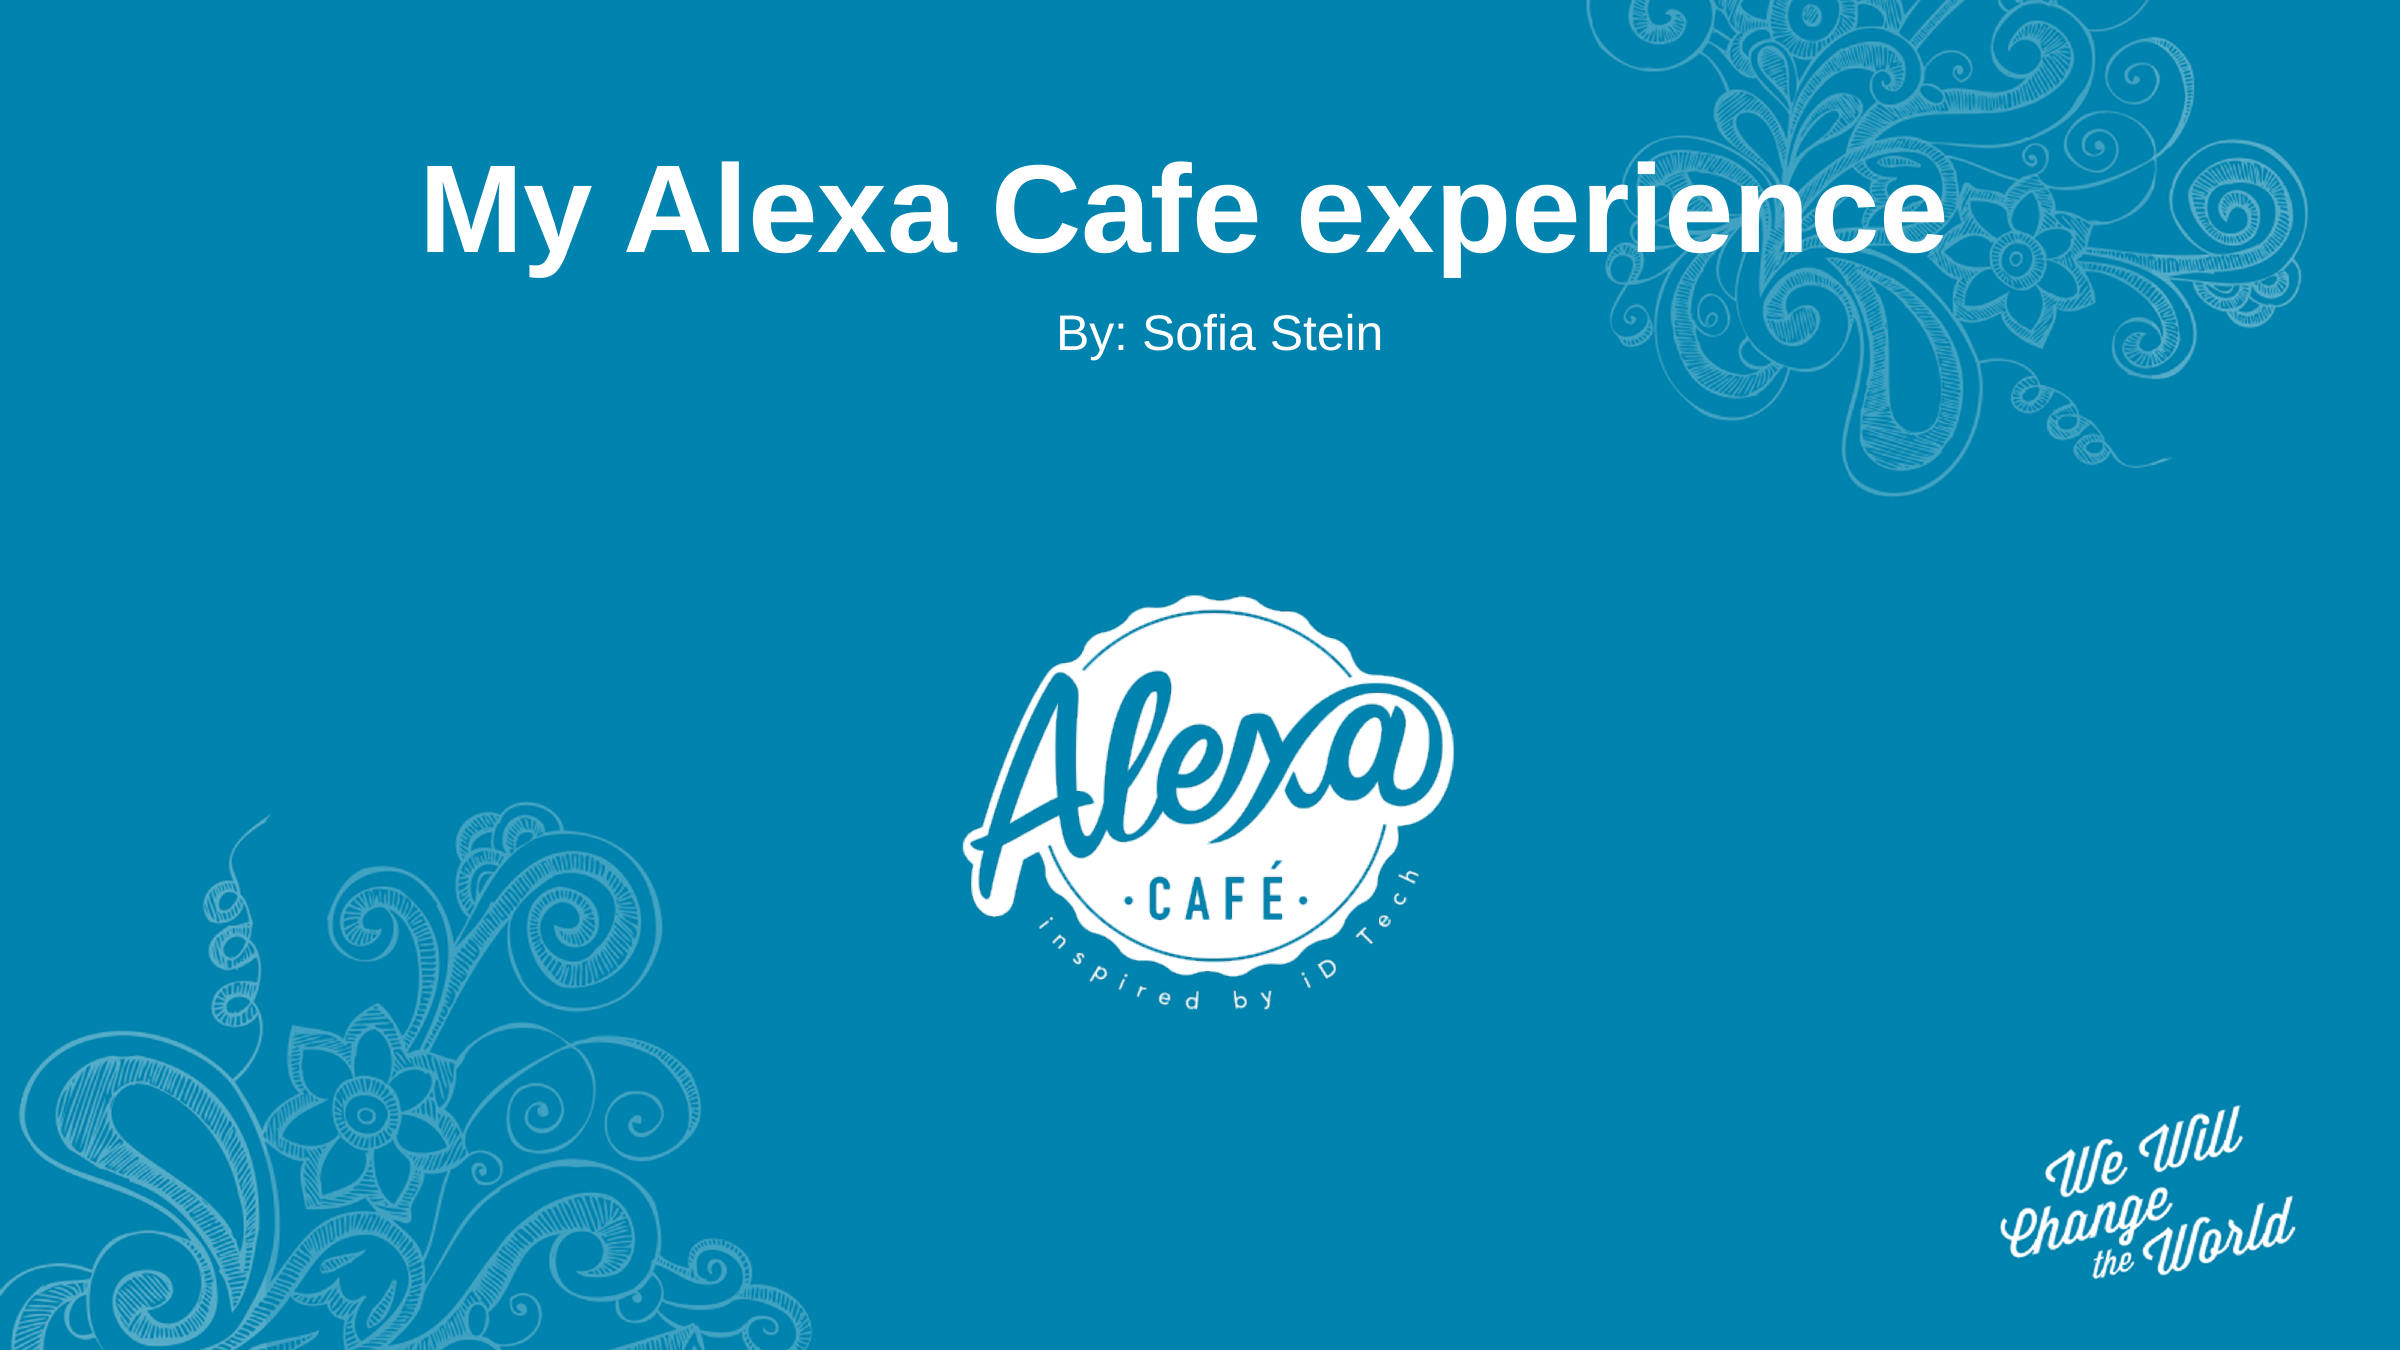

# My Alexa Cafe experience
By: Sofia Stein